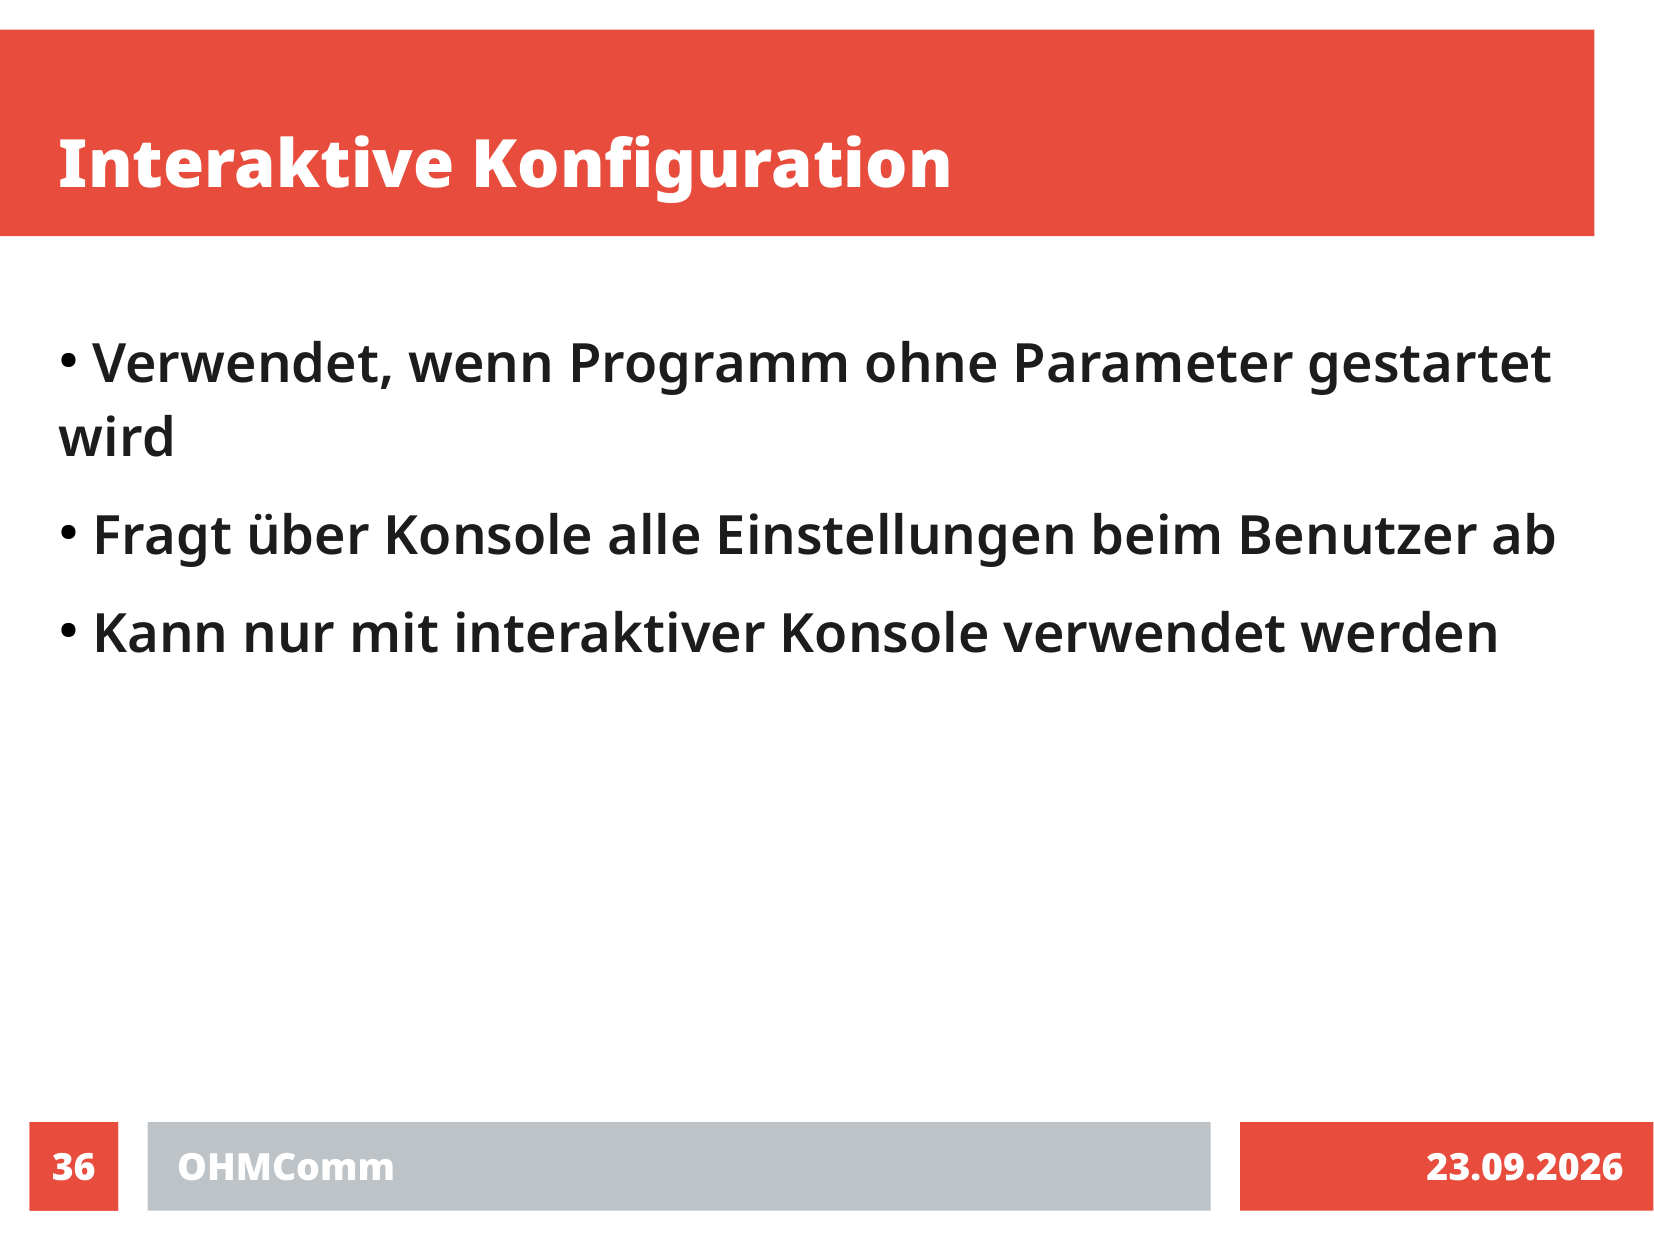

# Interaktive Konfiguration
 Verwendet, wenn Programm ohne Parameter gestartet wird
 Fragt über Konsole alle Einstellungen beim Benutzer ab
 Kann nur mit interaktiver Konsole verwendet werden
36
OHMComm